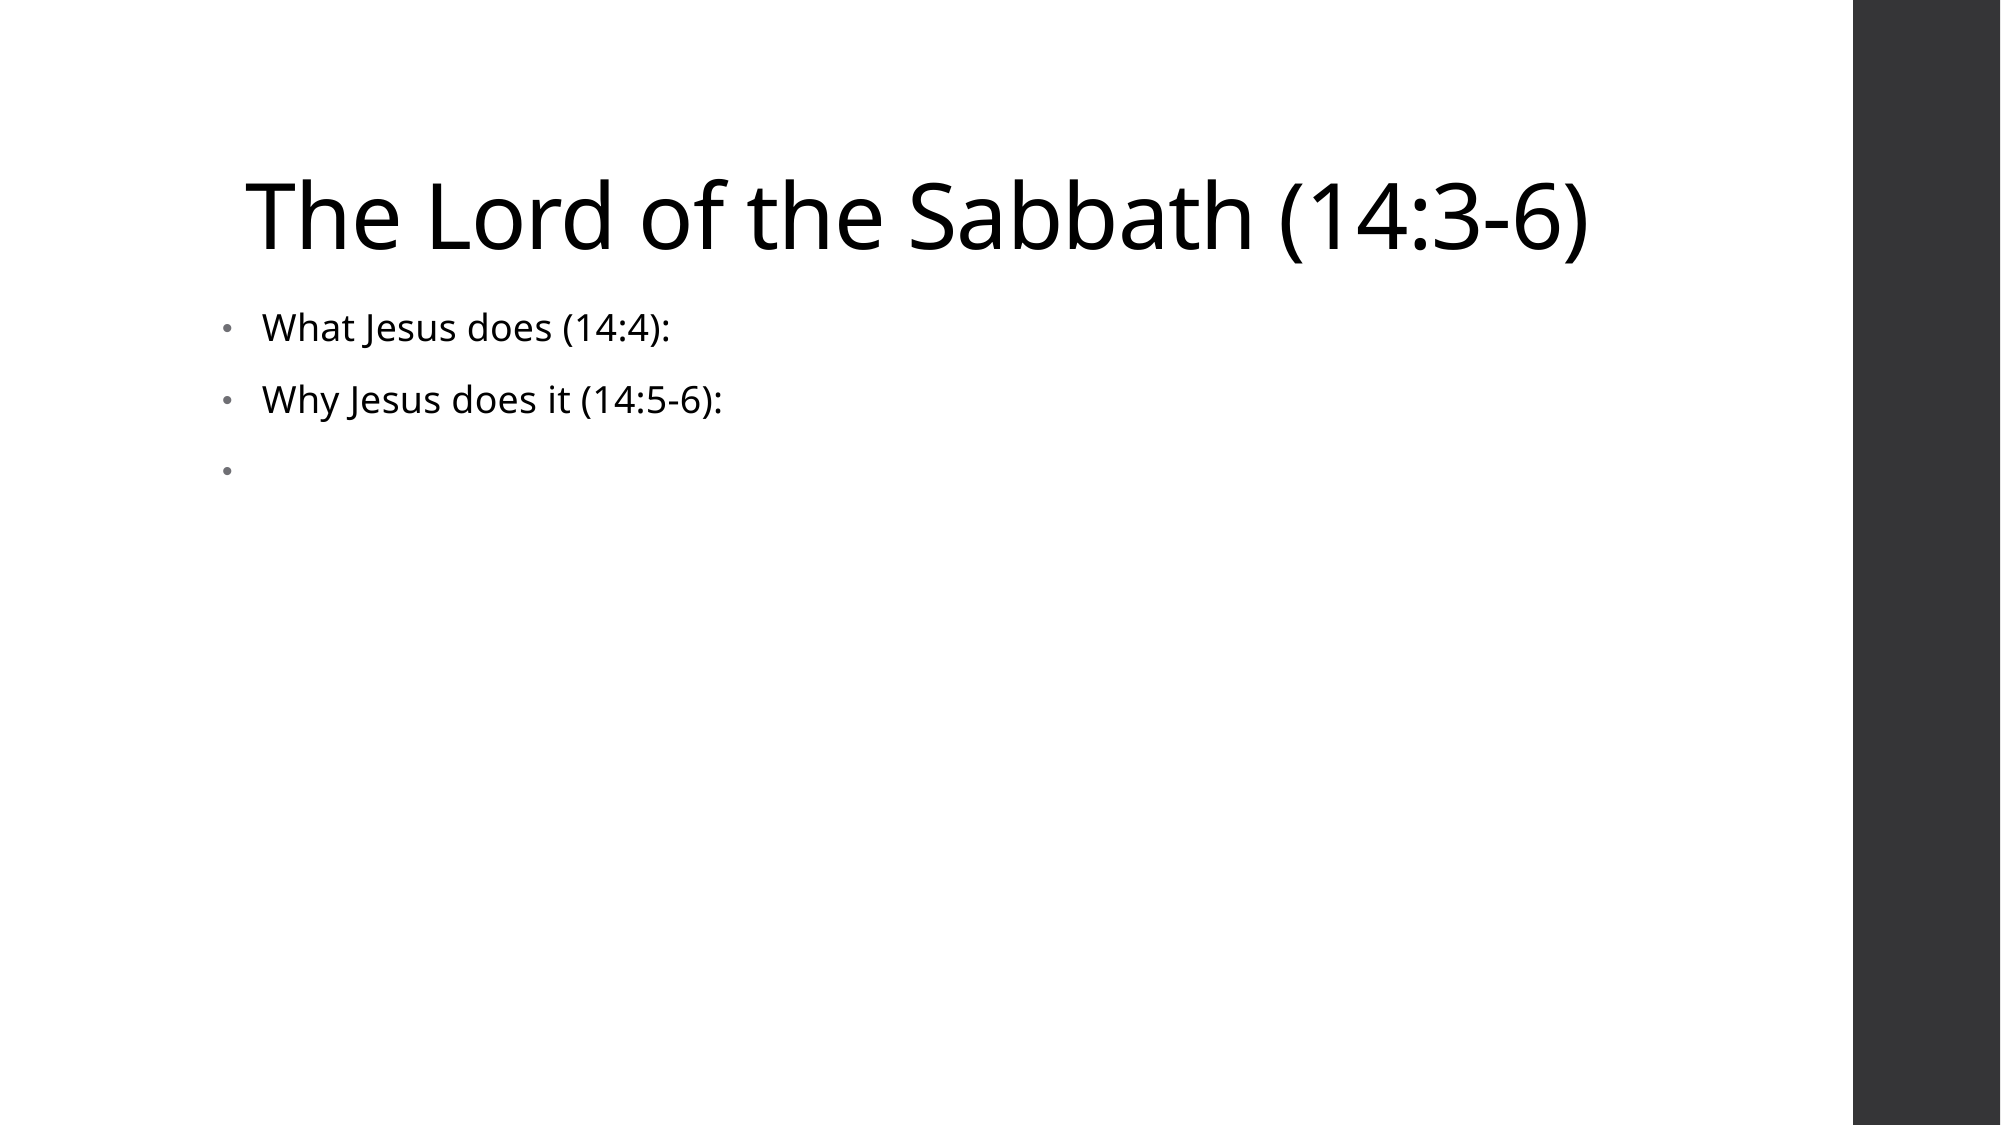

# The Lord of the Sabbath (14:3-6)
 What Jesus does (14:4):
 Why Jesus does it (14:5-6):